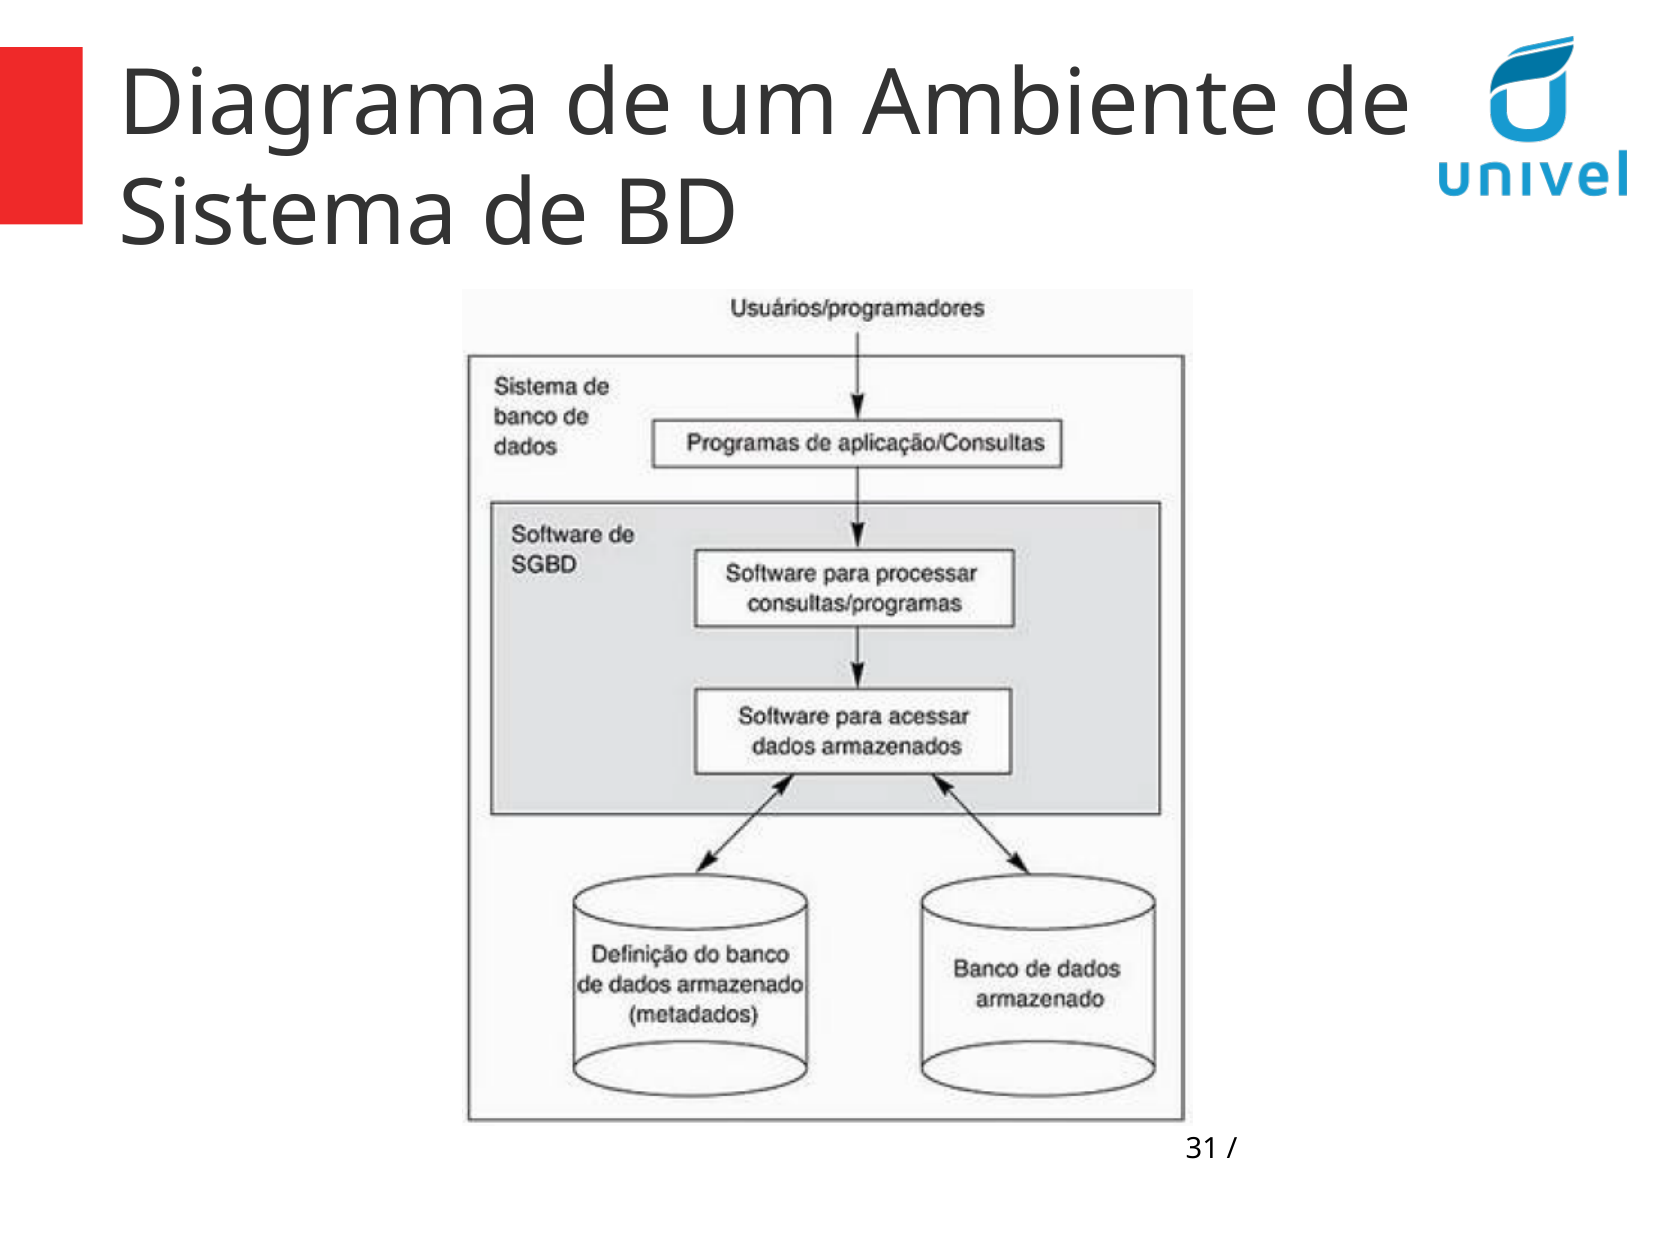

# Diagrama de um Ambiente de Sistema de BD